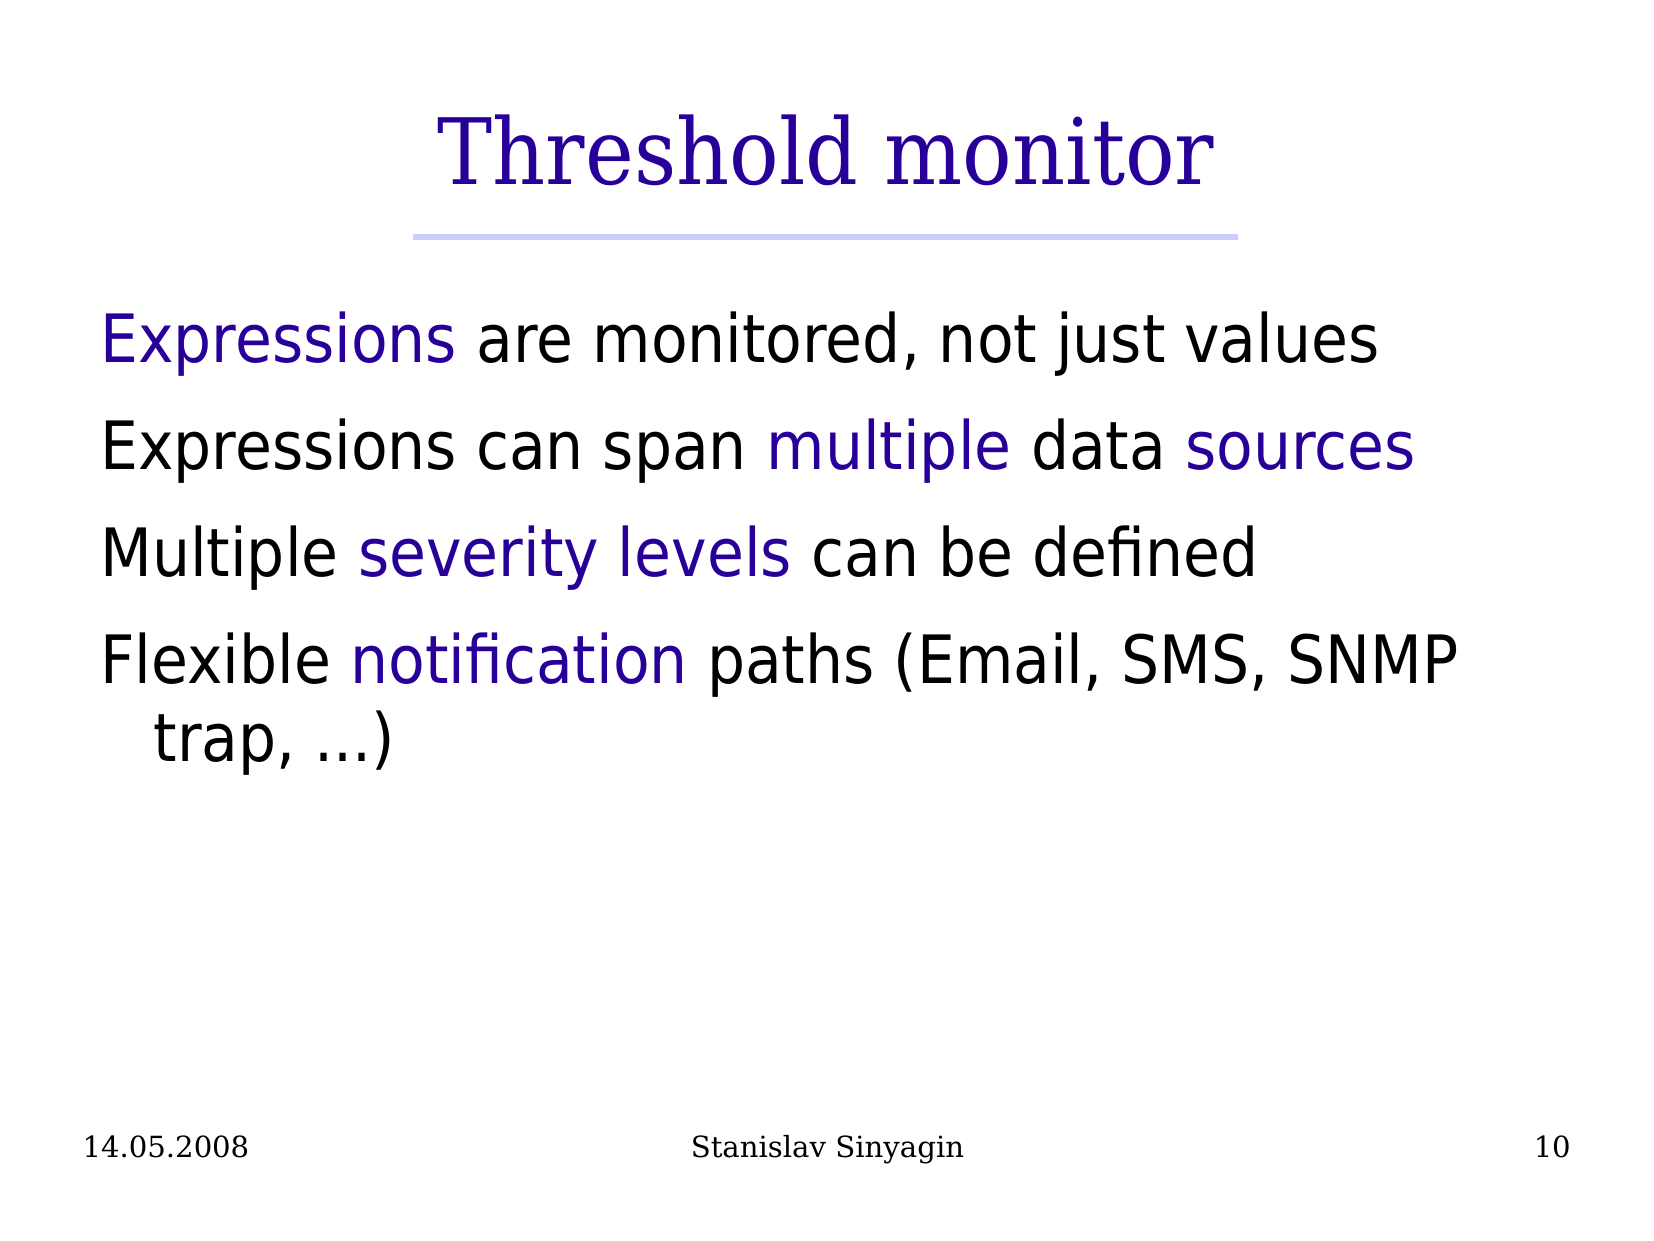

# Threshold monitor
Expressions are monitored, not just values
Expressions can span multiple data sources
Multiple severity levels can be defined
Flexible notification paths (Email, SMS, SNMP trap, ...)
14.05.2008
Stanislav Sinyagin
10